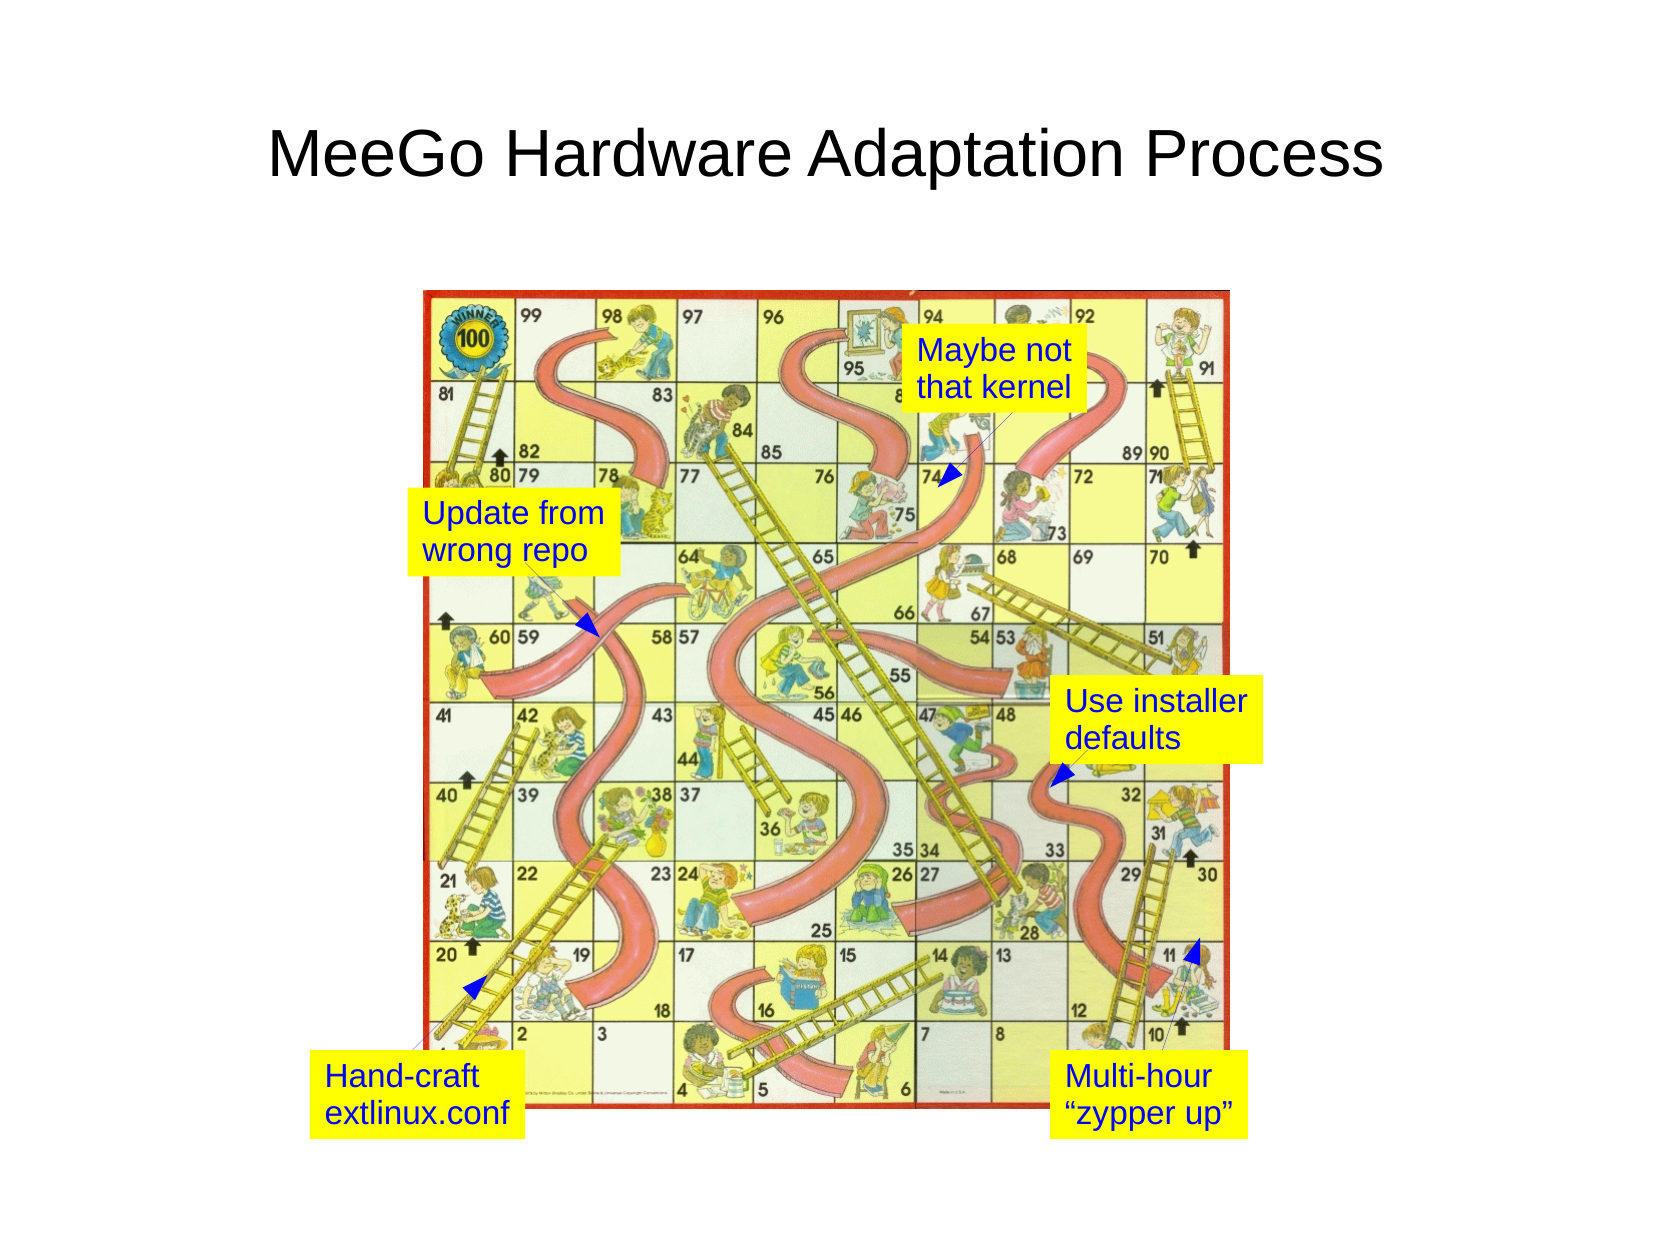

# MeeGo Hardware Adaptation Process
Maybe not
that kernel
Update from
wrong repo
Use installer
defaults
Hand-craft
extlinux.conf
Multi-hour
“zypper up”